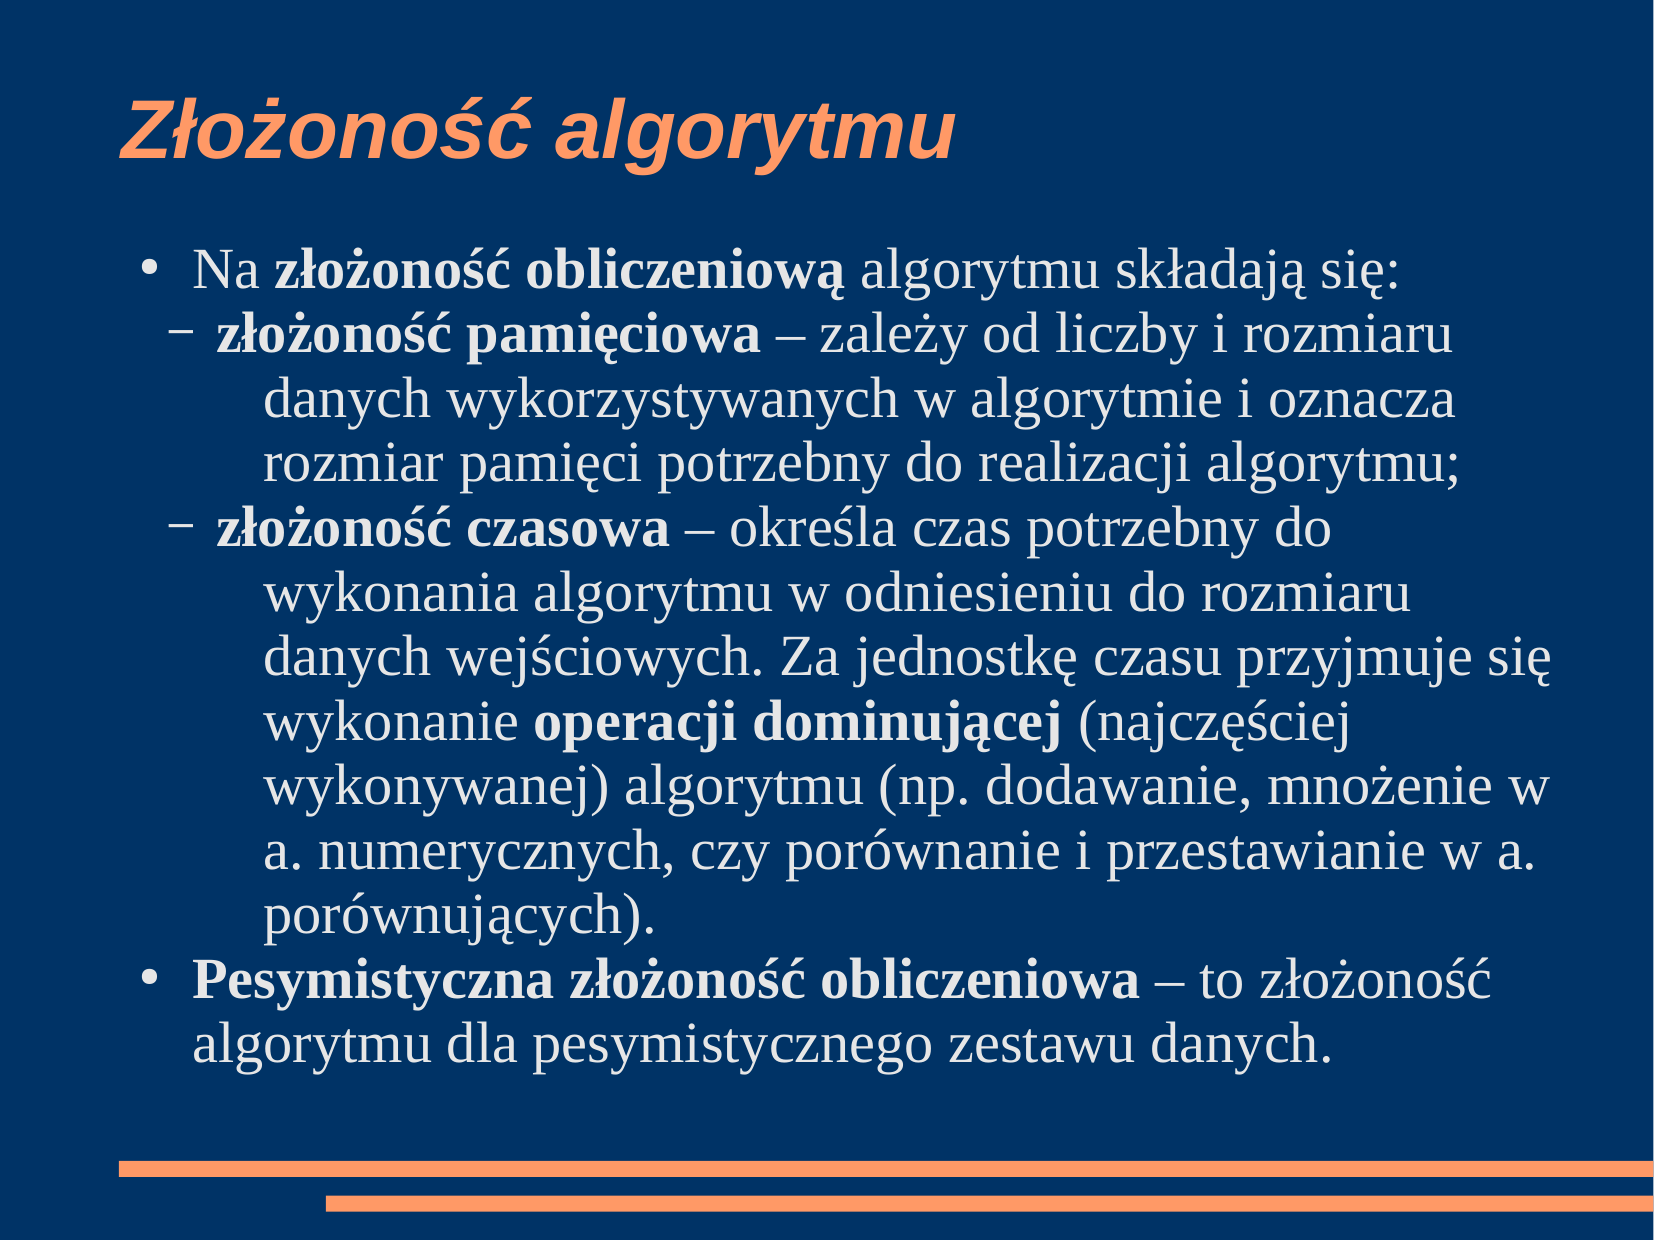

# Złożoność algorytmu
Na złożoność obliczeniową algorytmu składają się:
złożoność pamięciowa – zależy od liczby i rozmiaru danych wykorzystywanych w algorytmie i oznacza rozmiar pamięci potrzebny do realizacji algorytmu;
złożoność czasowa – określa czas potrzebny do wykonania algorytmu w odniesieniu do rozmiaru danych wejściowych. Za jednostkę czasu przyjmuje się wykonanie operacji dominującej (najczęściej wykonywanej) algorytmu (np. dodawanie, mnożenie w a. numerycznych, czy porównanie i przestawianie w a. porównujących).
Pesymistyczna złożoność obliczeniowa – to złożoność algorytmu dla pesymistycznego zestawu danych.